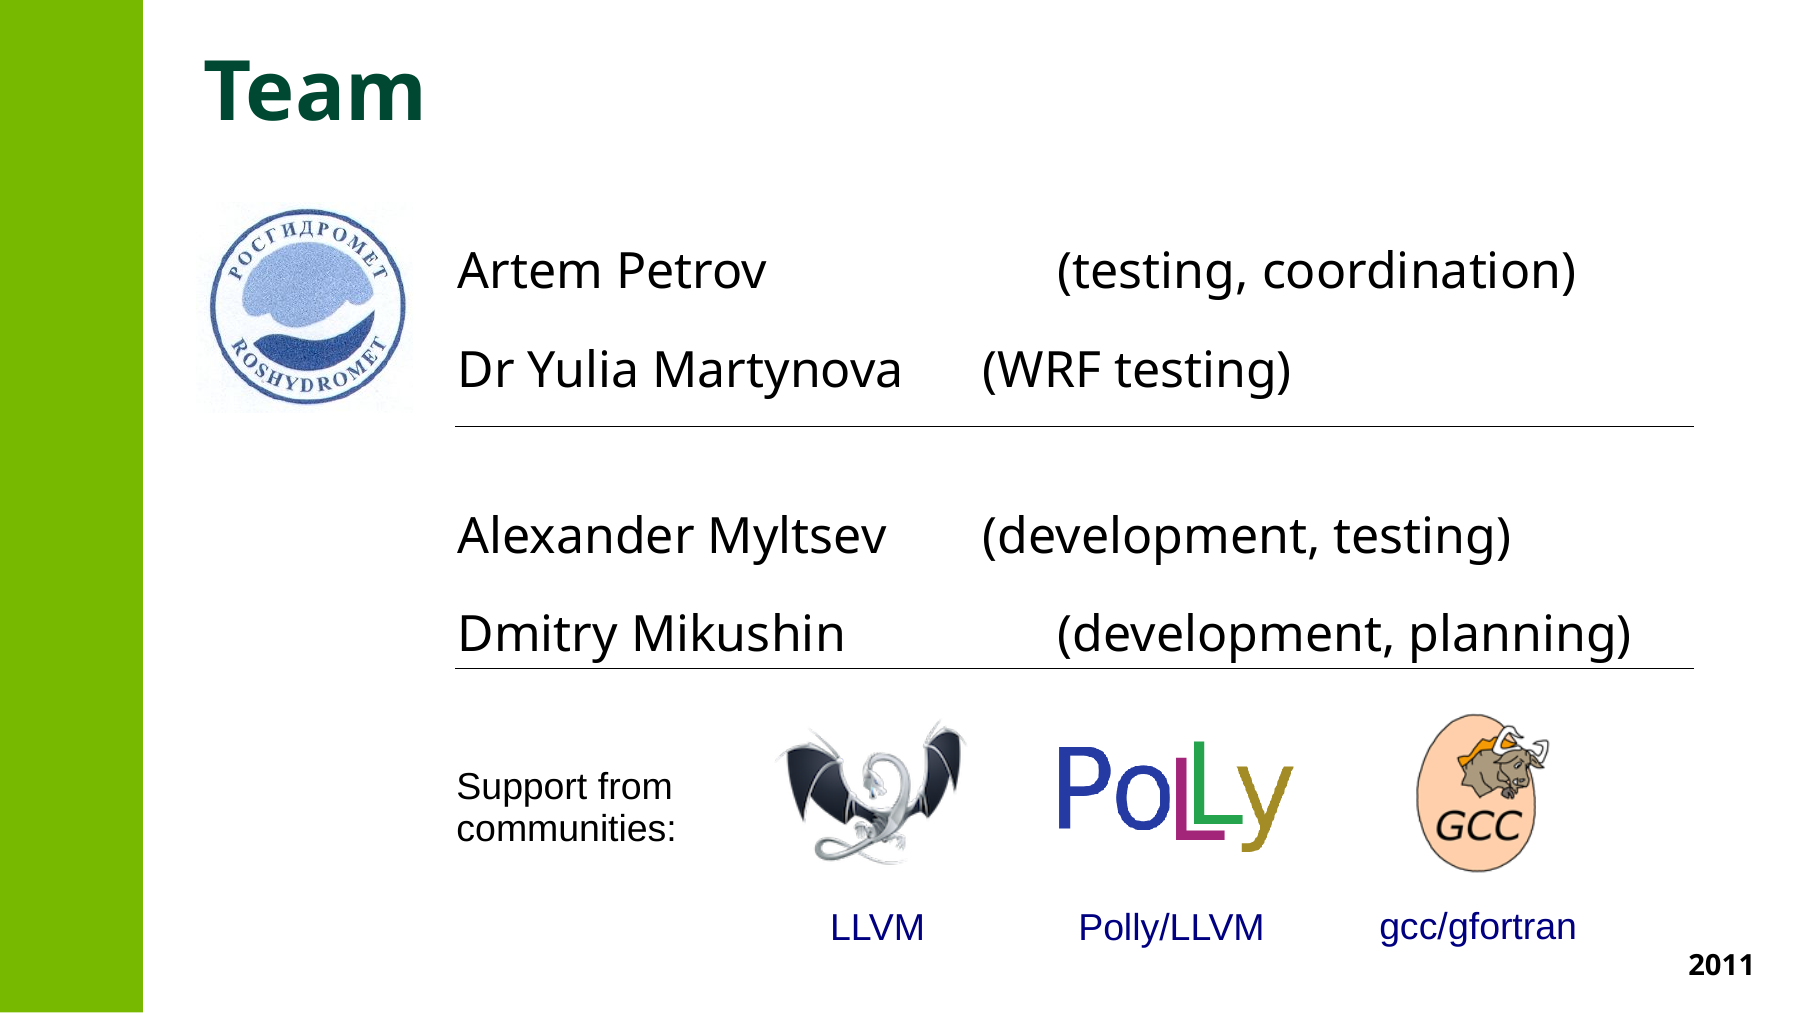

# Team
Artem Petrov				(testing, coordination)
Dr Yulia Martynova		(WRF testing)
Alexander Myltsev		(development, testing)
Dmitry Mikushin			(development, planning)
 Support from
 communities:
gcc/gfortran
LLVM
Polly/LLVM